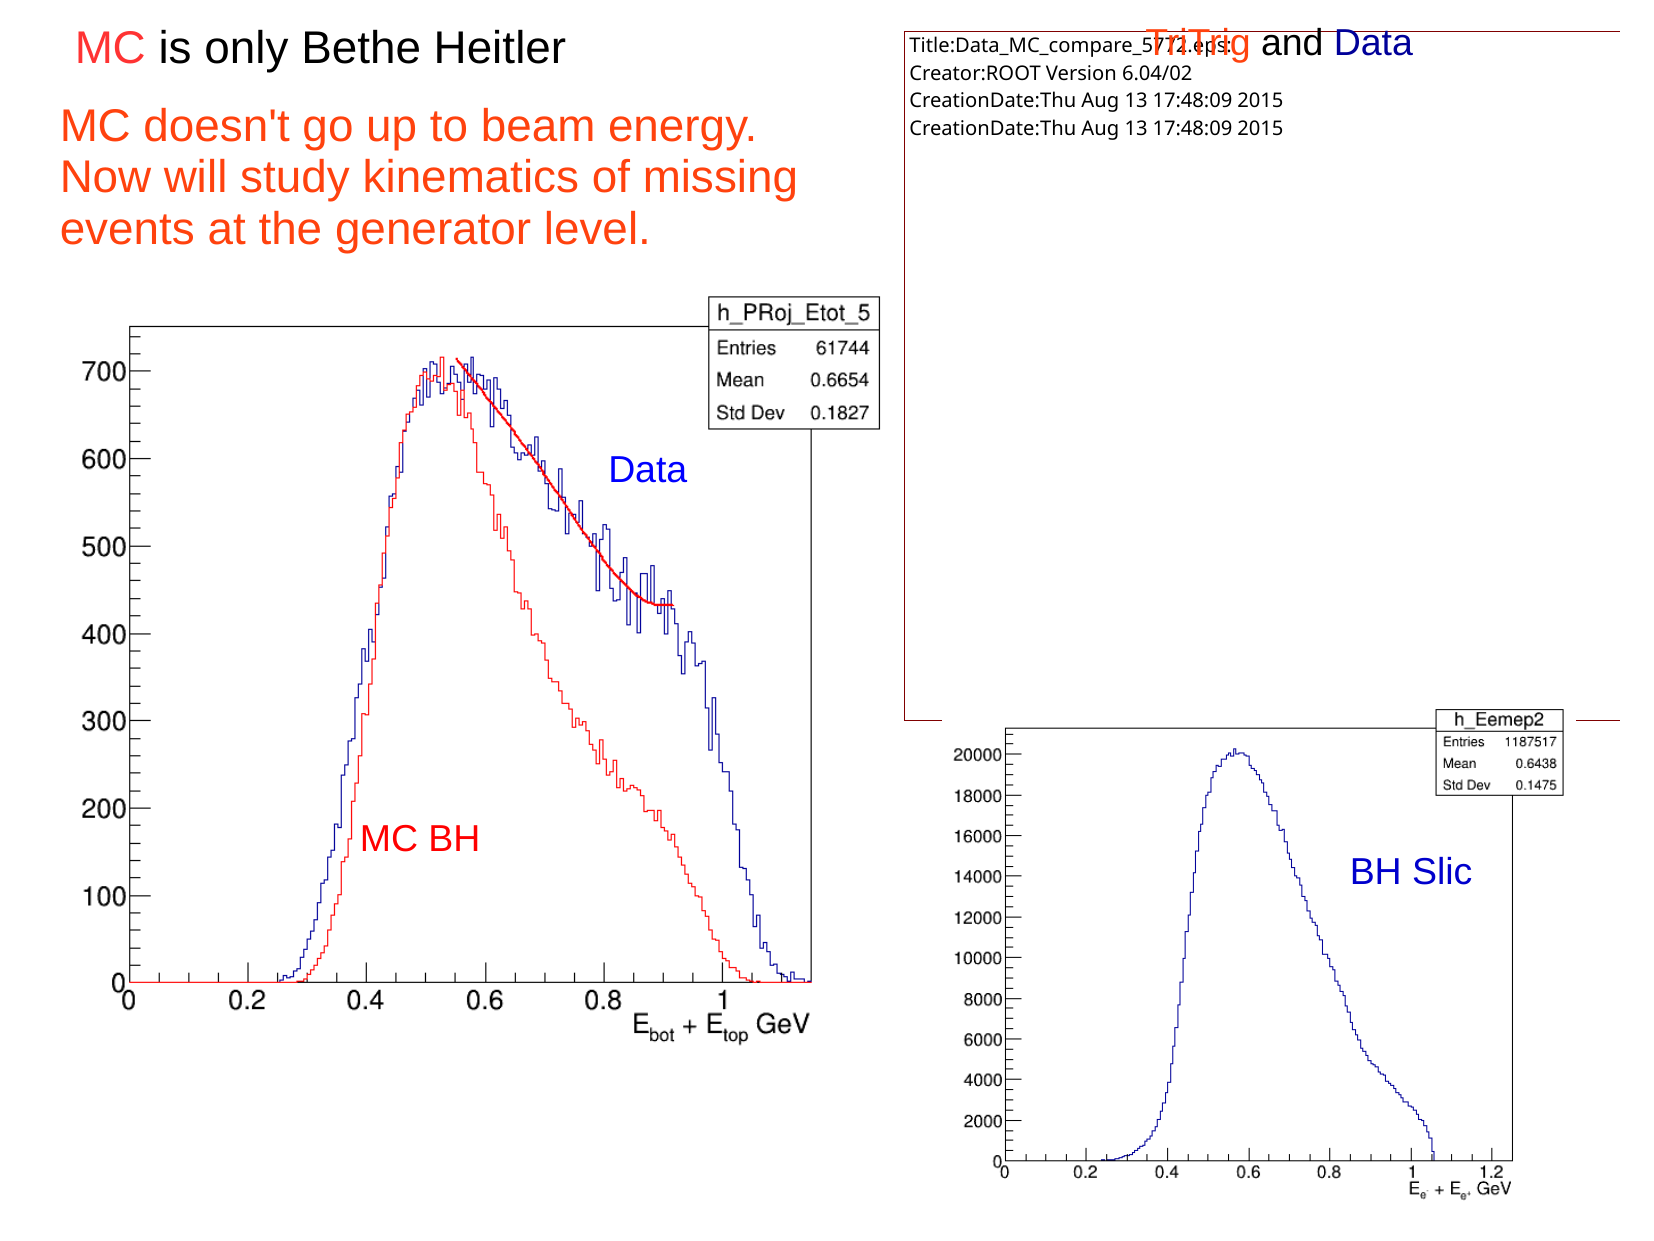

TriTrig and Data
MC is only Bethe Heitler
MC doesn't go up to beam energy.
Now will study kinematics of missing
events at the generator level.
Data
MC BH
BH Slic